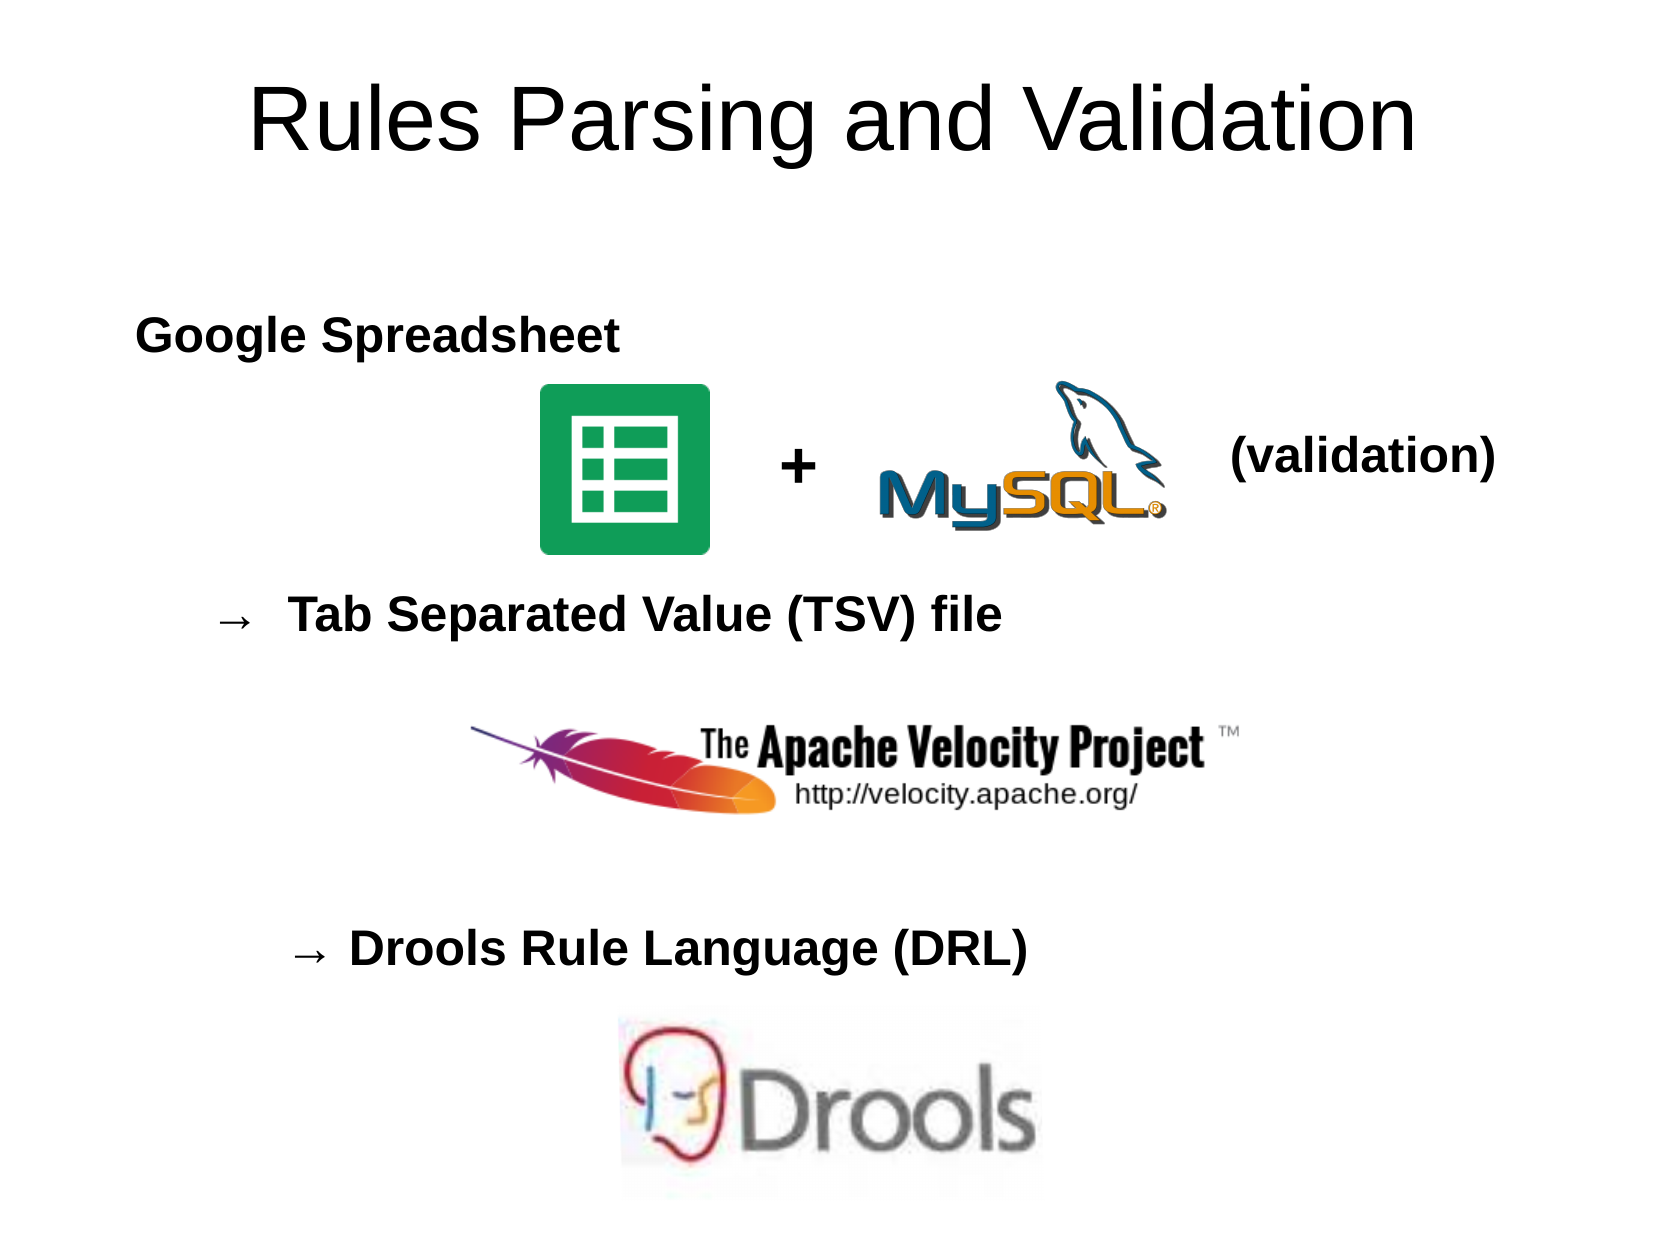

# Rules Parsing and Validation
Google Spreadsheet
	→ Tab Separated Value (TSV) file
		→ Drools Rule Language (DRL)
(validation)
+